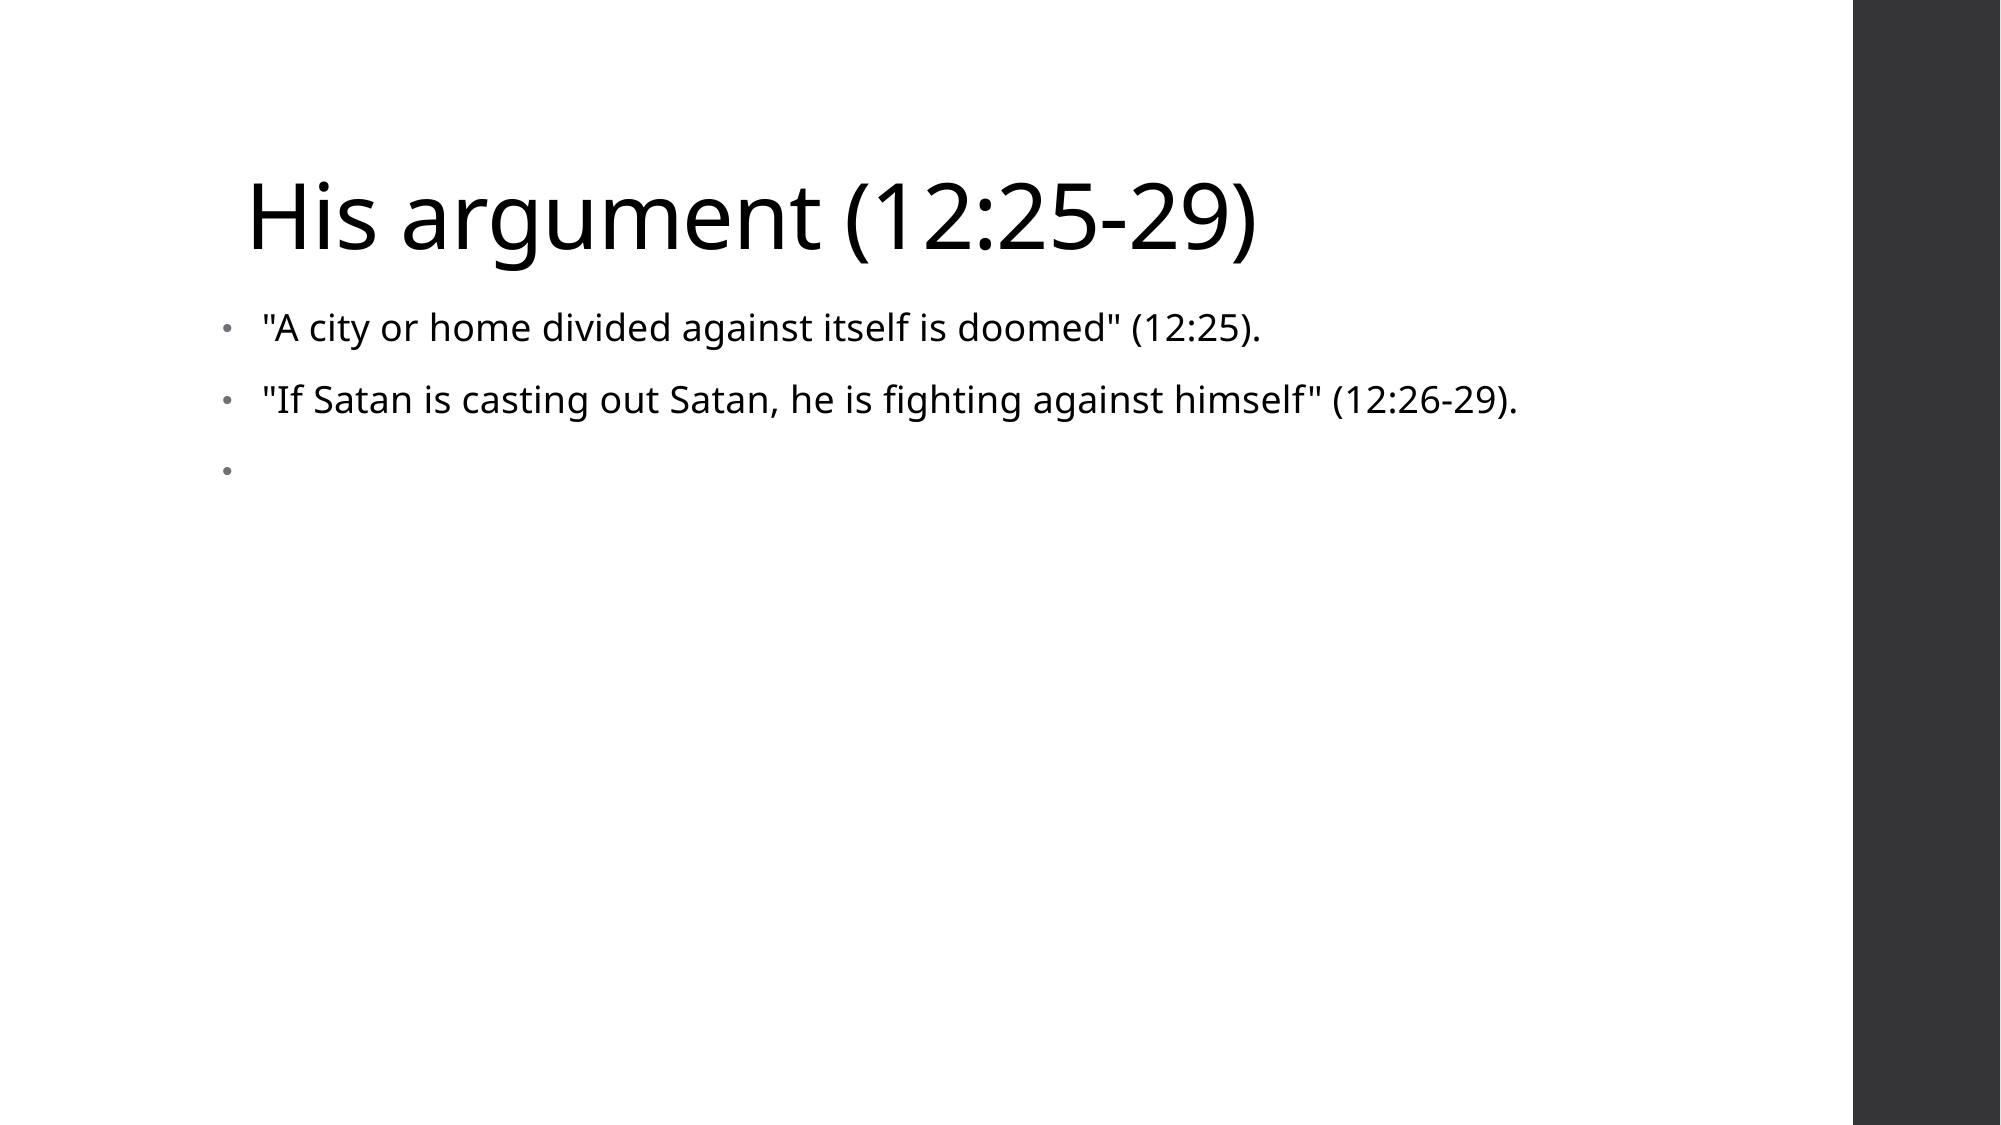

# His argument (12:25-29)
 "A city or home divided against itself is doomed" (12:25).
 "If Satan is casting out Satan, he is fighting against himself" (12:26-29).